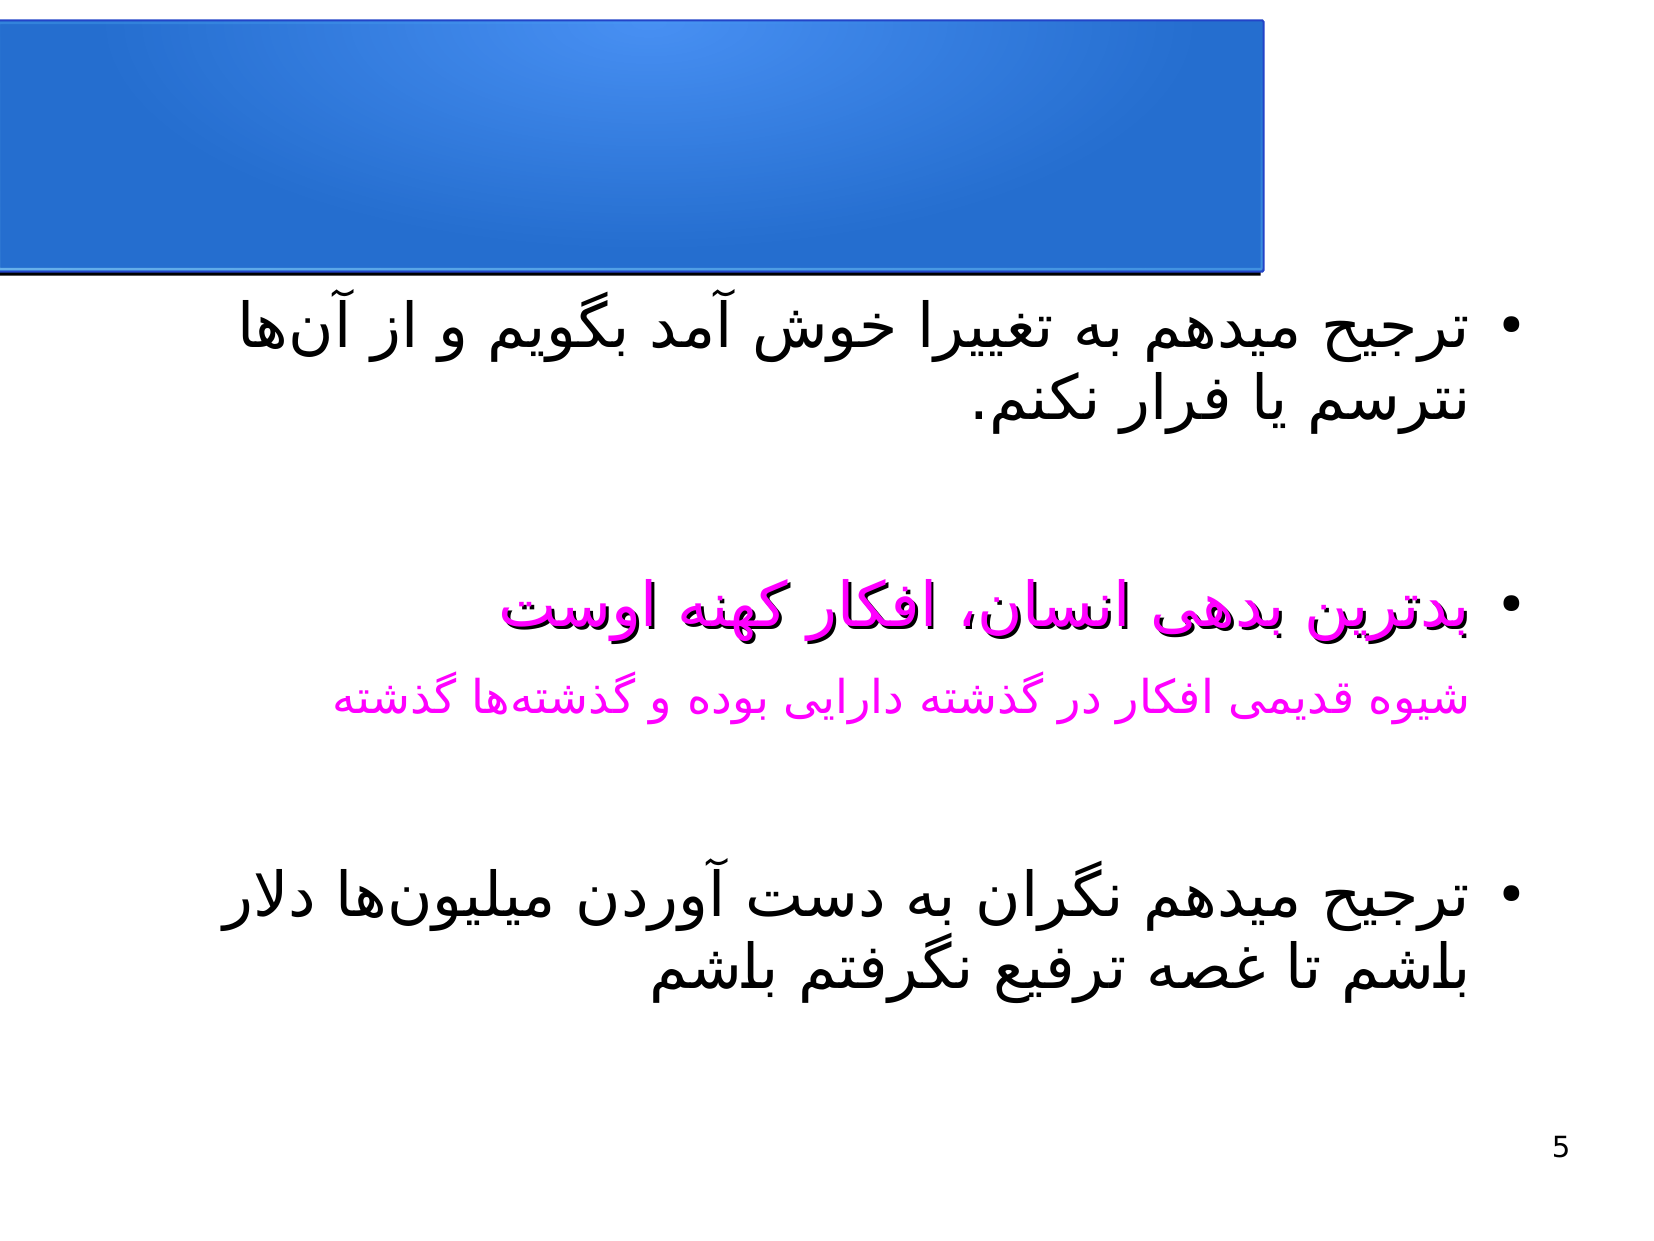

#
ترجیح میدهم به تغییرا خوش آمد بگویم و از آن‌ها نترسم یا فرار نکنم.
بدترین بدهی انسان، افکار کهنه اوست
شیوه قدیمی افکار در گذشته دارایی بوده و گذشته‌ها گذشته
ترجیح میدهم نگران به دست آوردن میلیون‌ها دلار باشم تا غصه ترفیع نگرفتم باشم
5